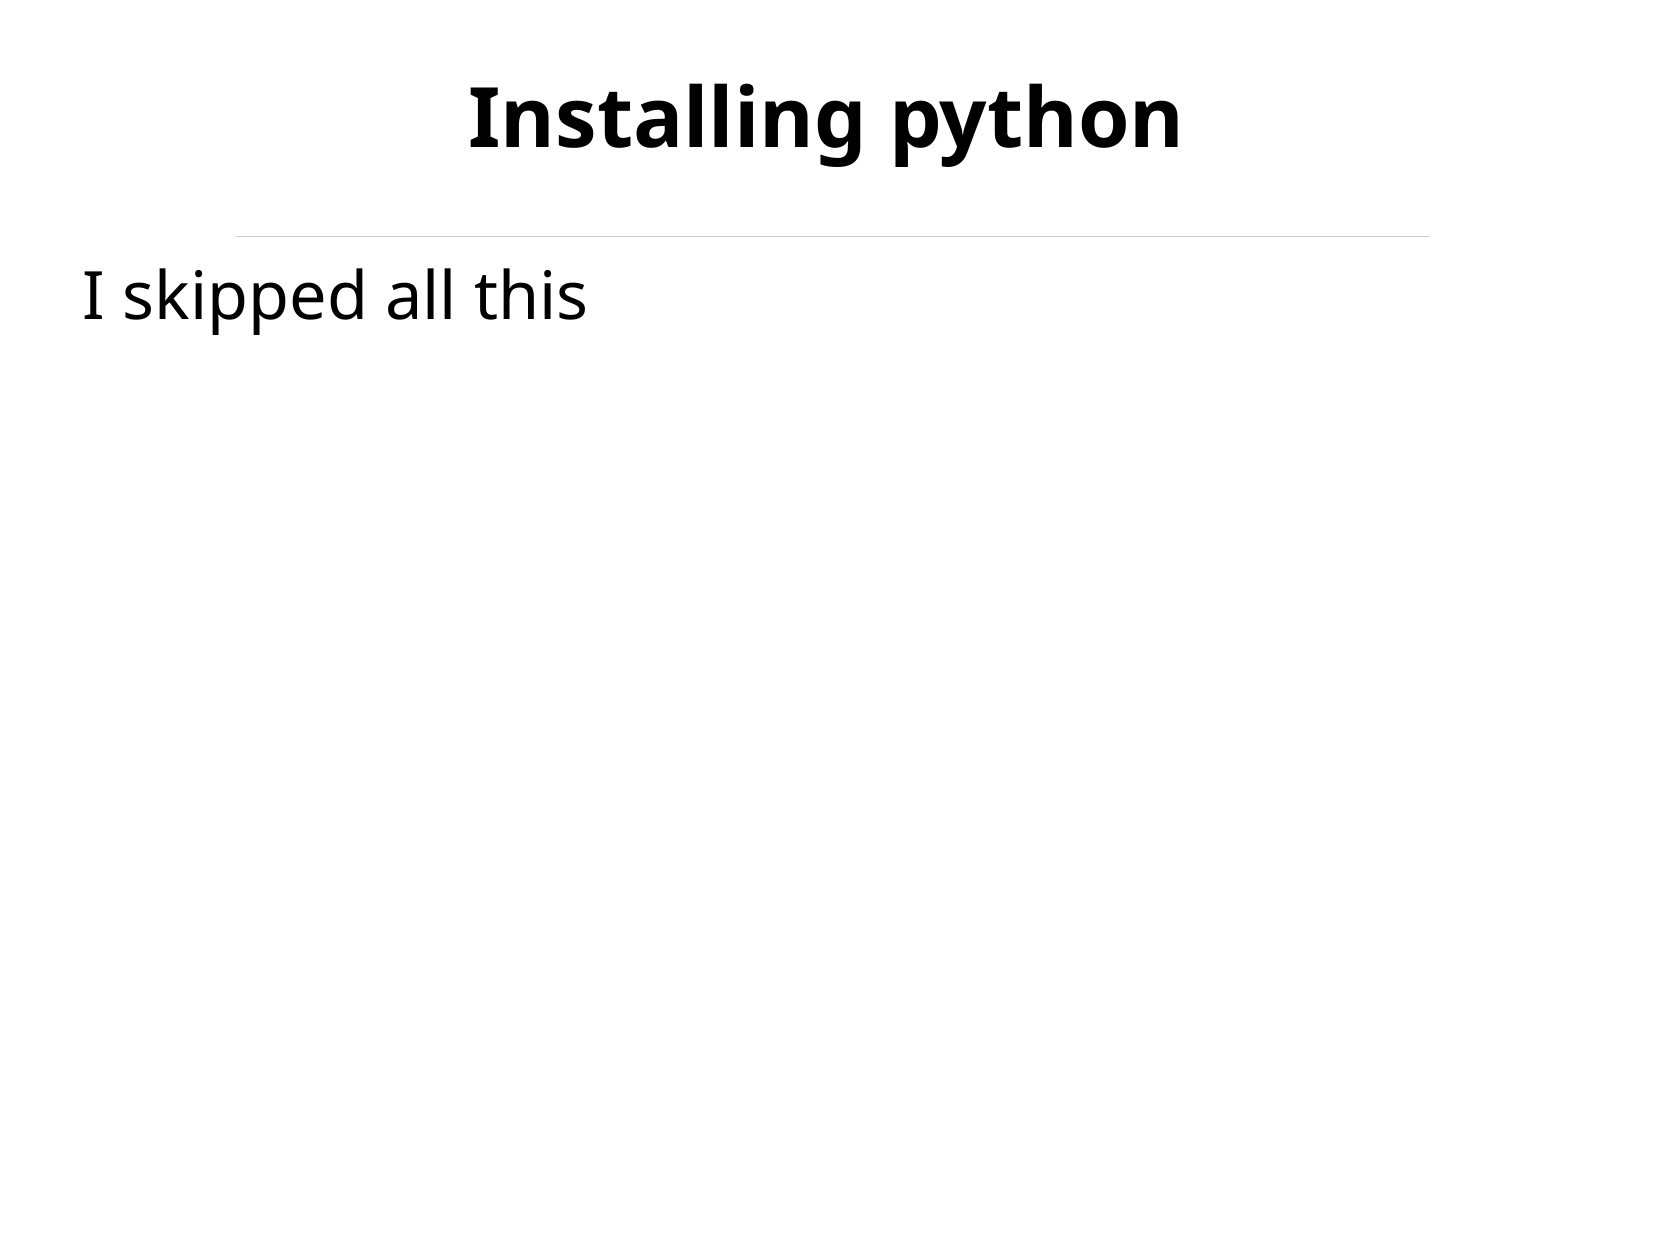

# Installing python
I skipped all this